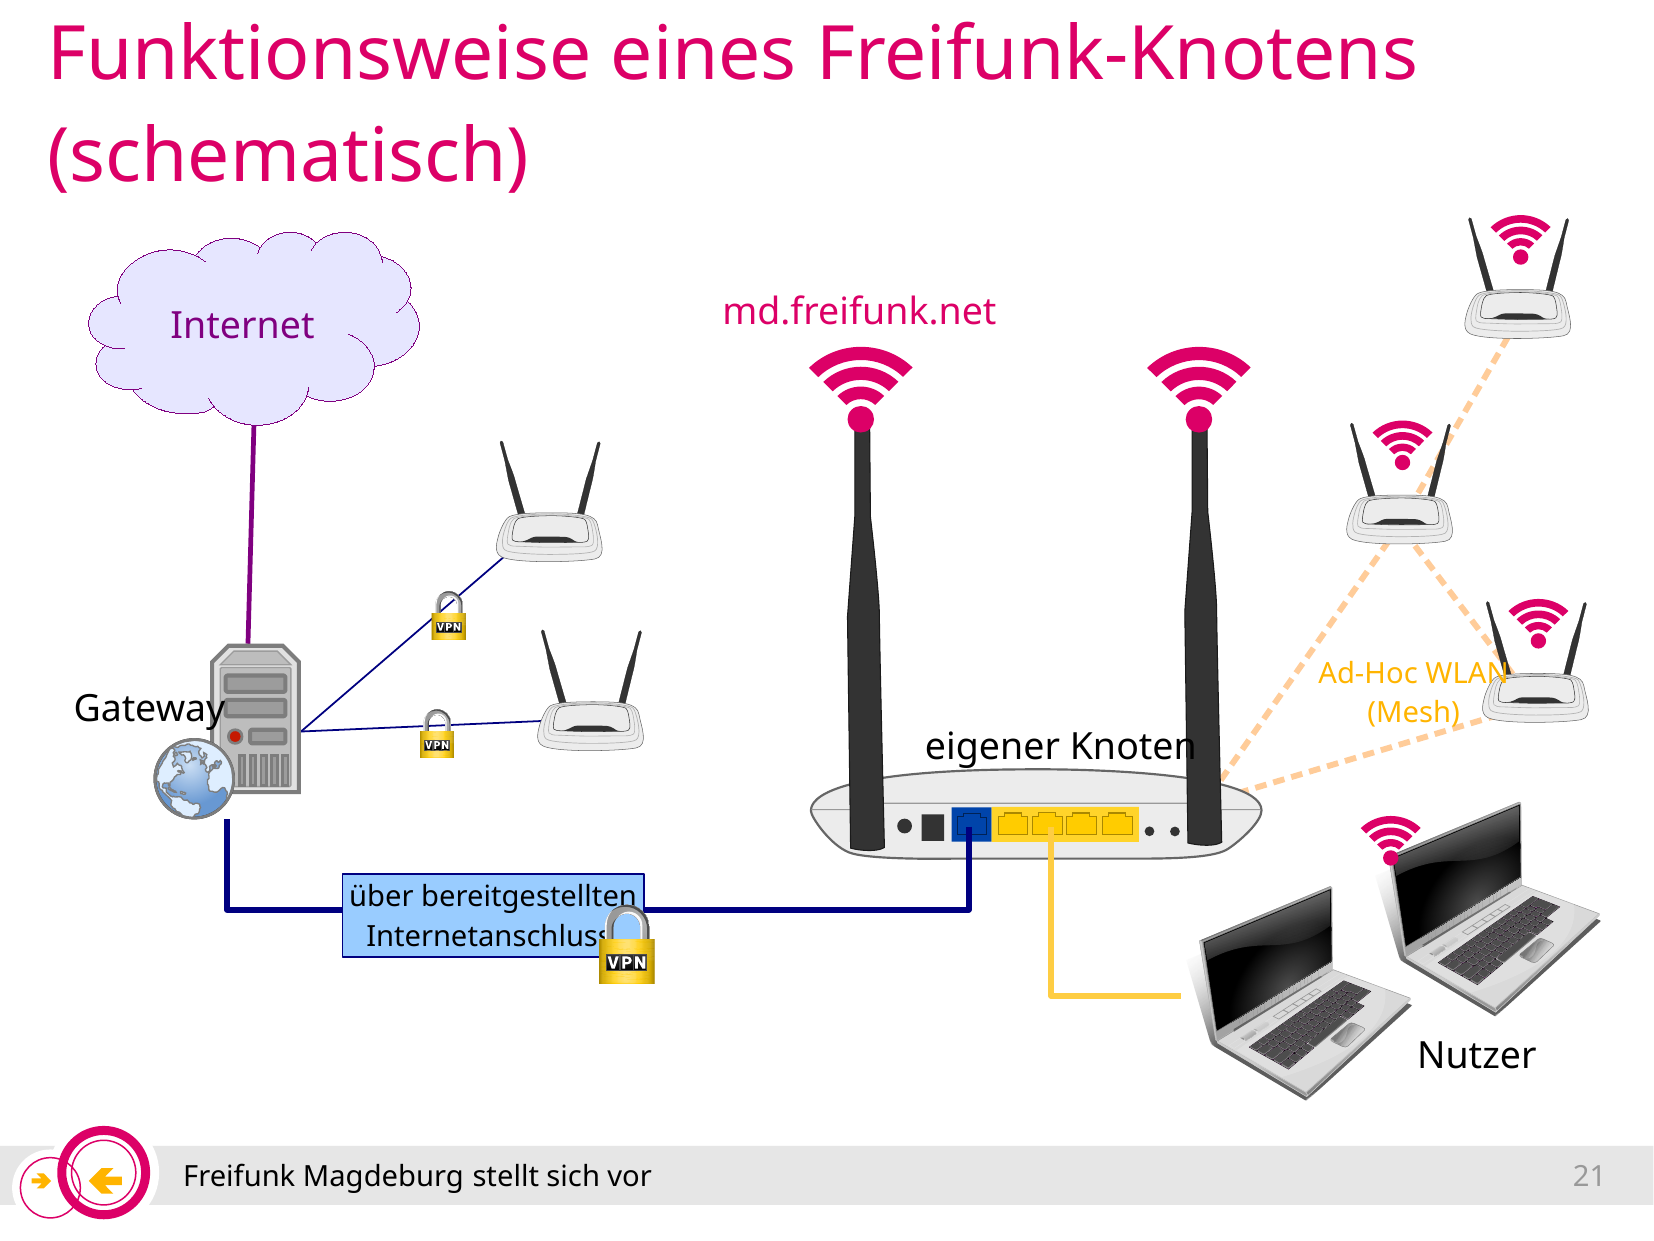

# Funktionsweise eines Freifunk-Knotens (schematisch)
Internet
md.freifunk.net
Ad-Hoc WLAN
(Mesh)
Gateway
eigener Knoten
über bereitgestellten
Internetanschluss
Nutzer
stellt sich vor
21